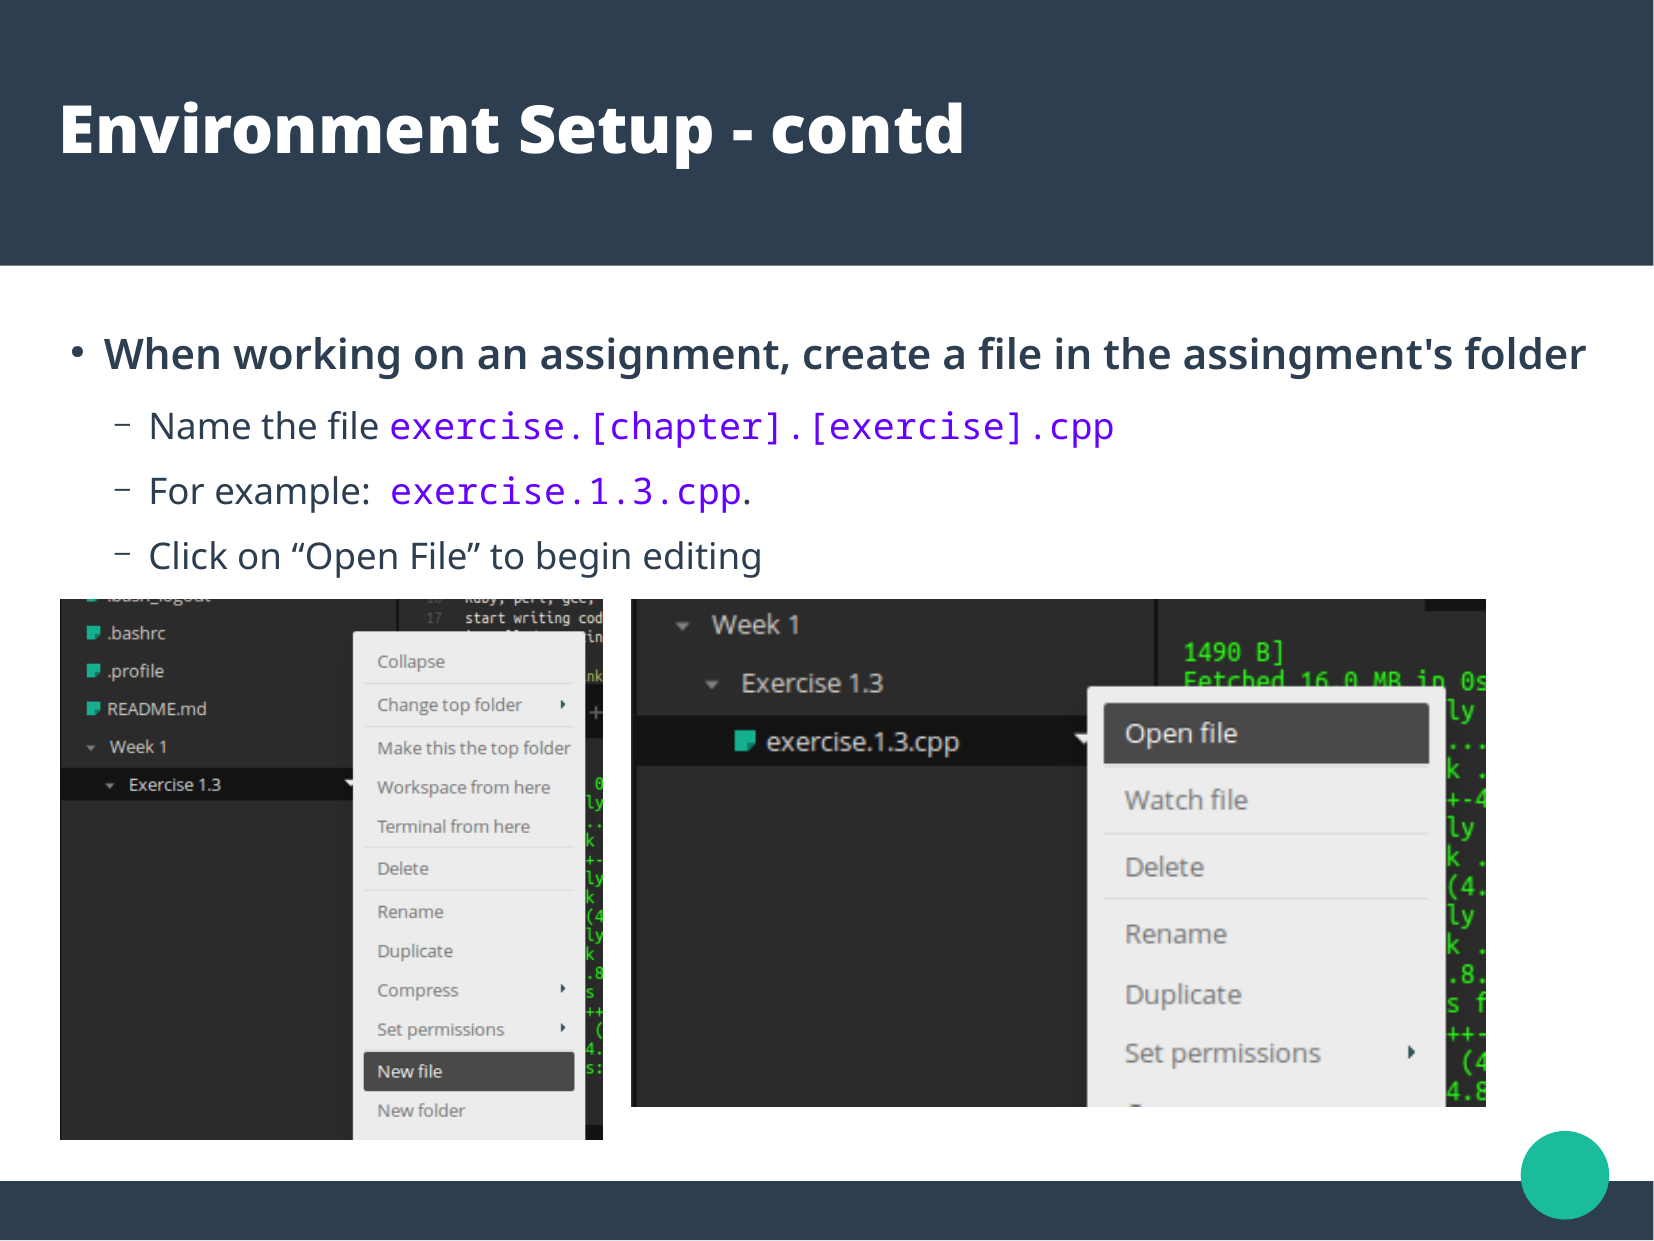

# Environment Setup - contd
When working on an assignment, create a file in the assingment's folder
Name the file exercise.[chapter].[exercise].cpp
For example: exercise.1.3.cpp.
Click on “Open File” to begin editing